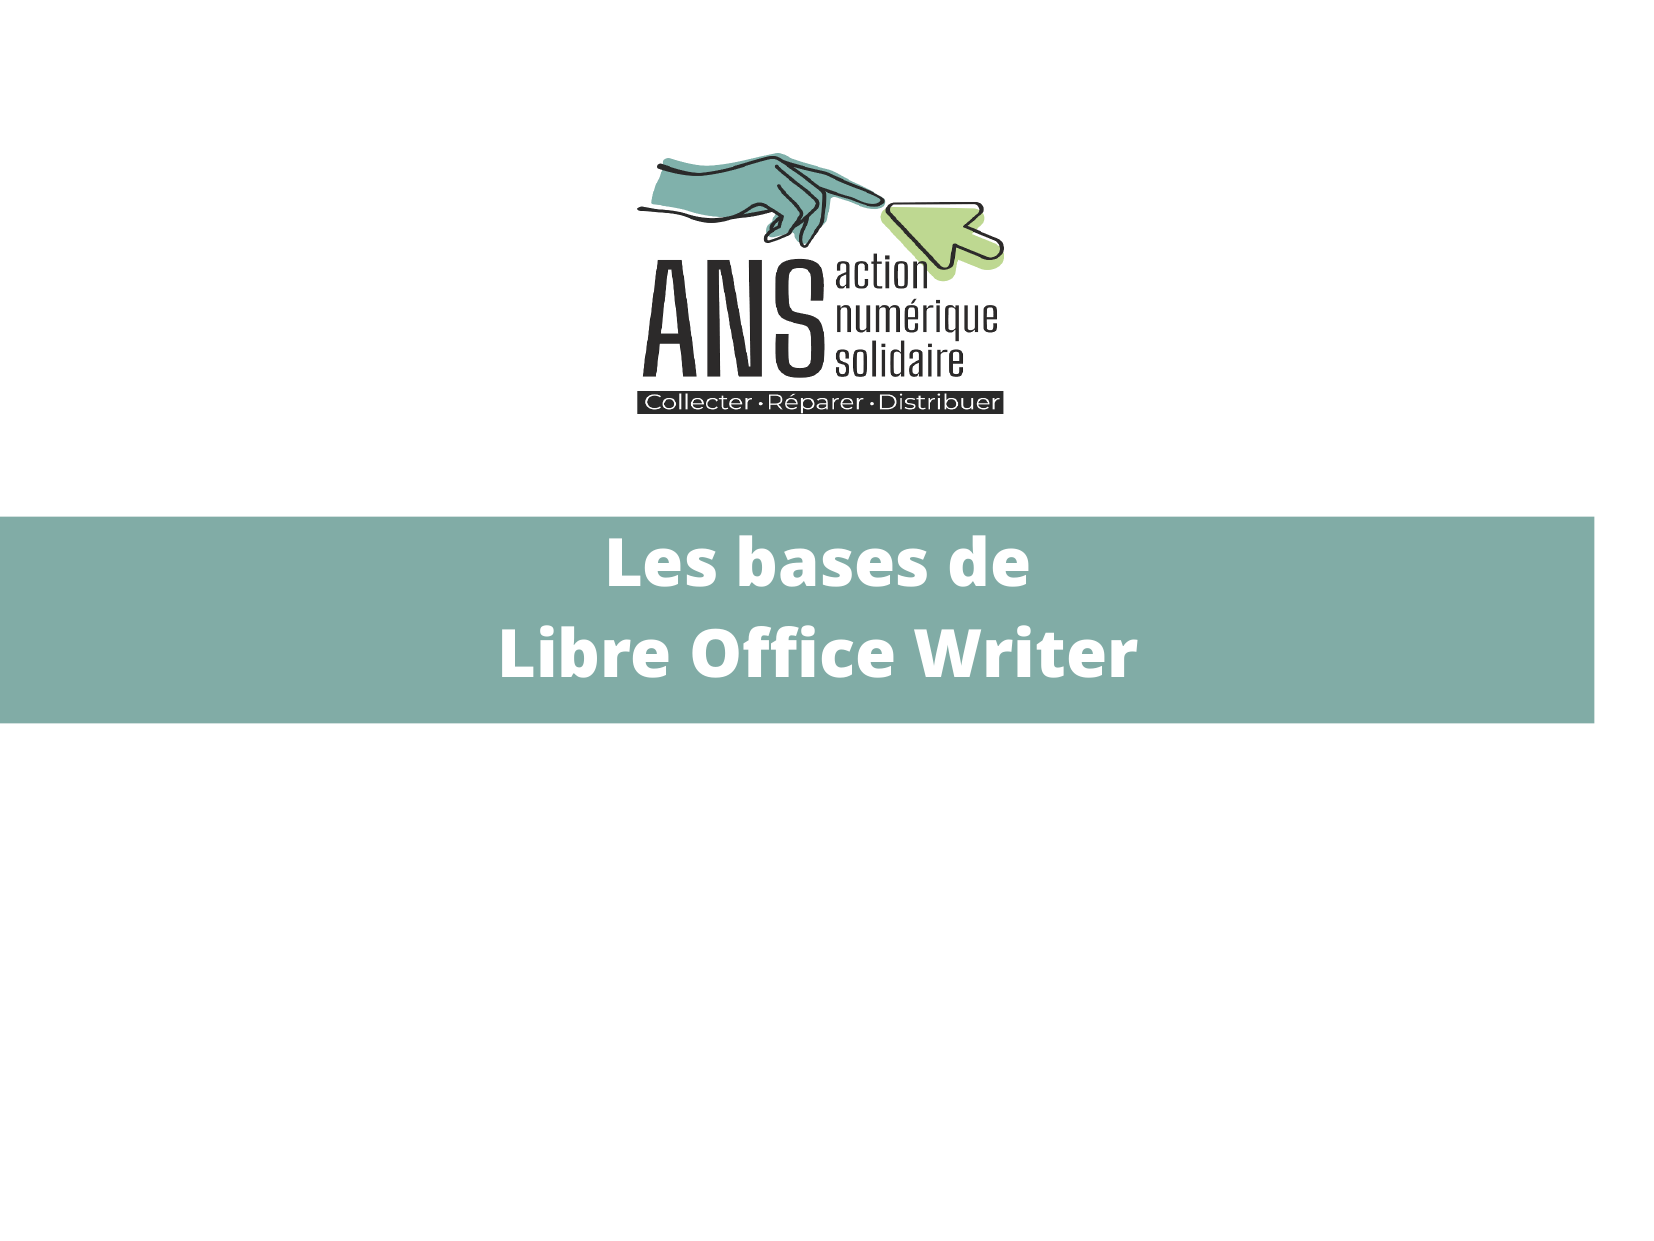

# Les bases de Libre Office Writer